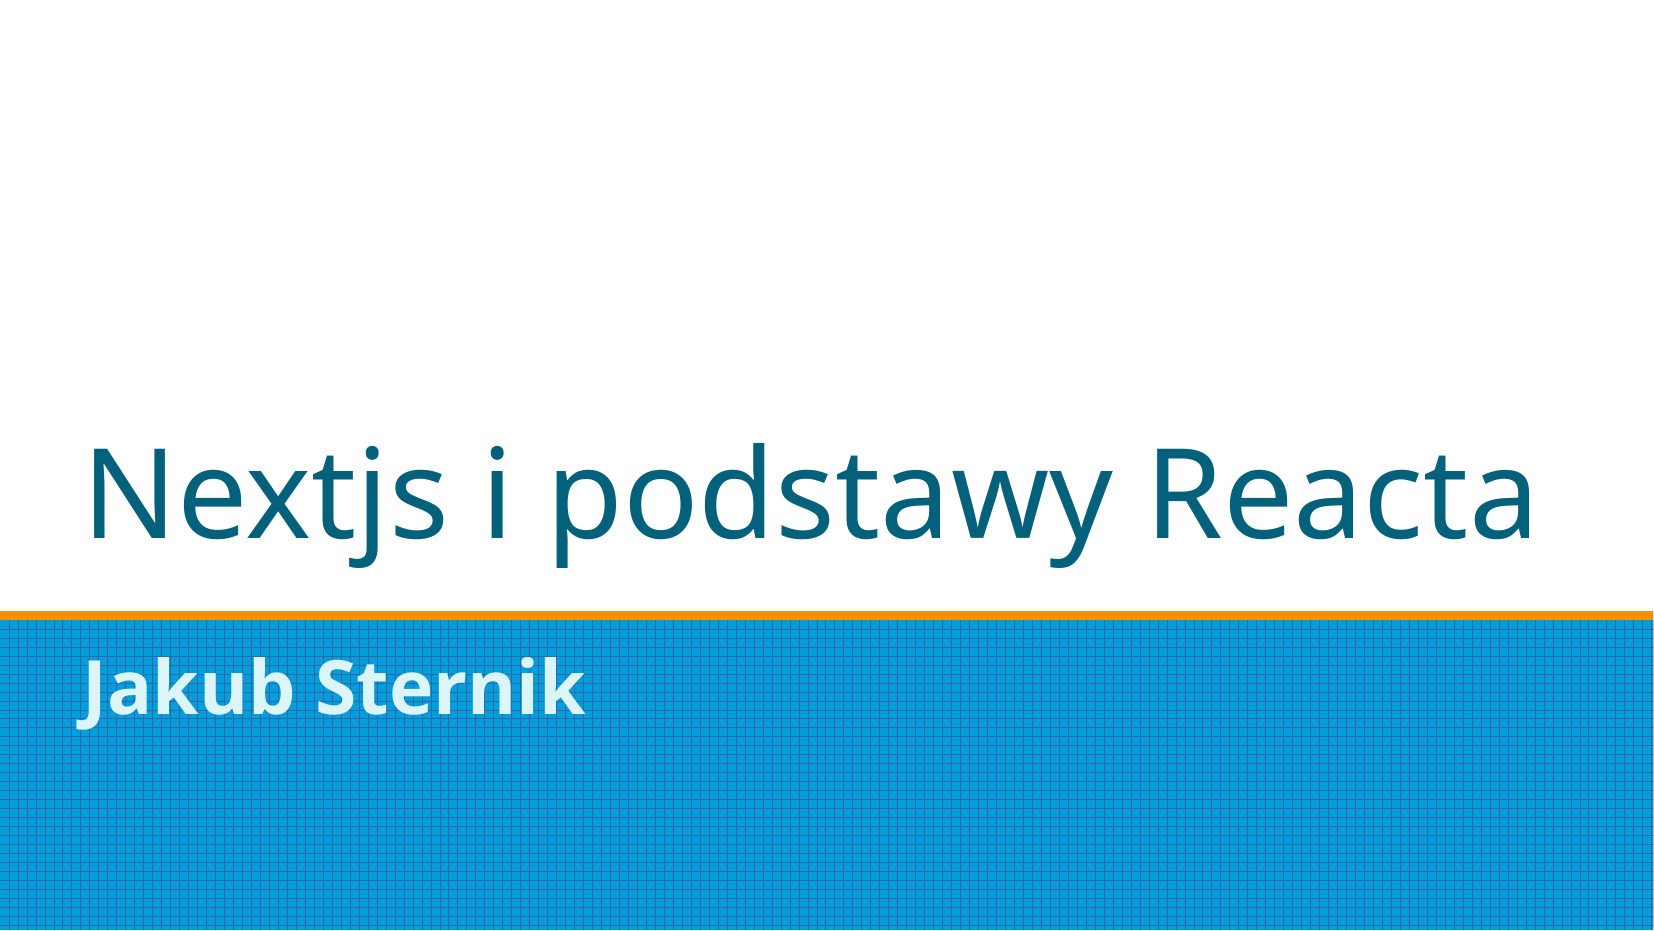

# Nextjs i podstawy Reacta
Jakub Sternik